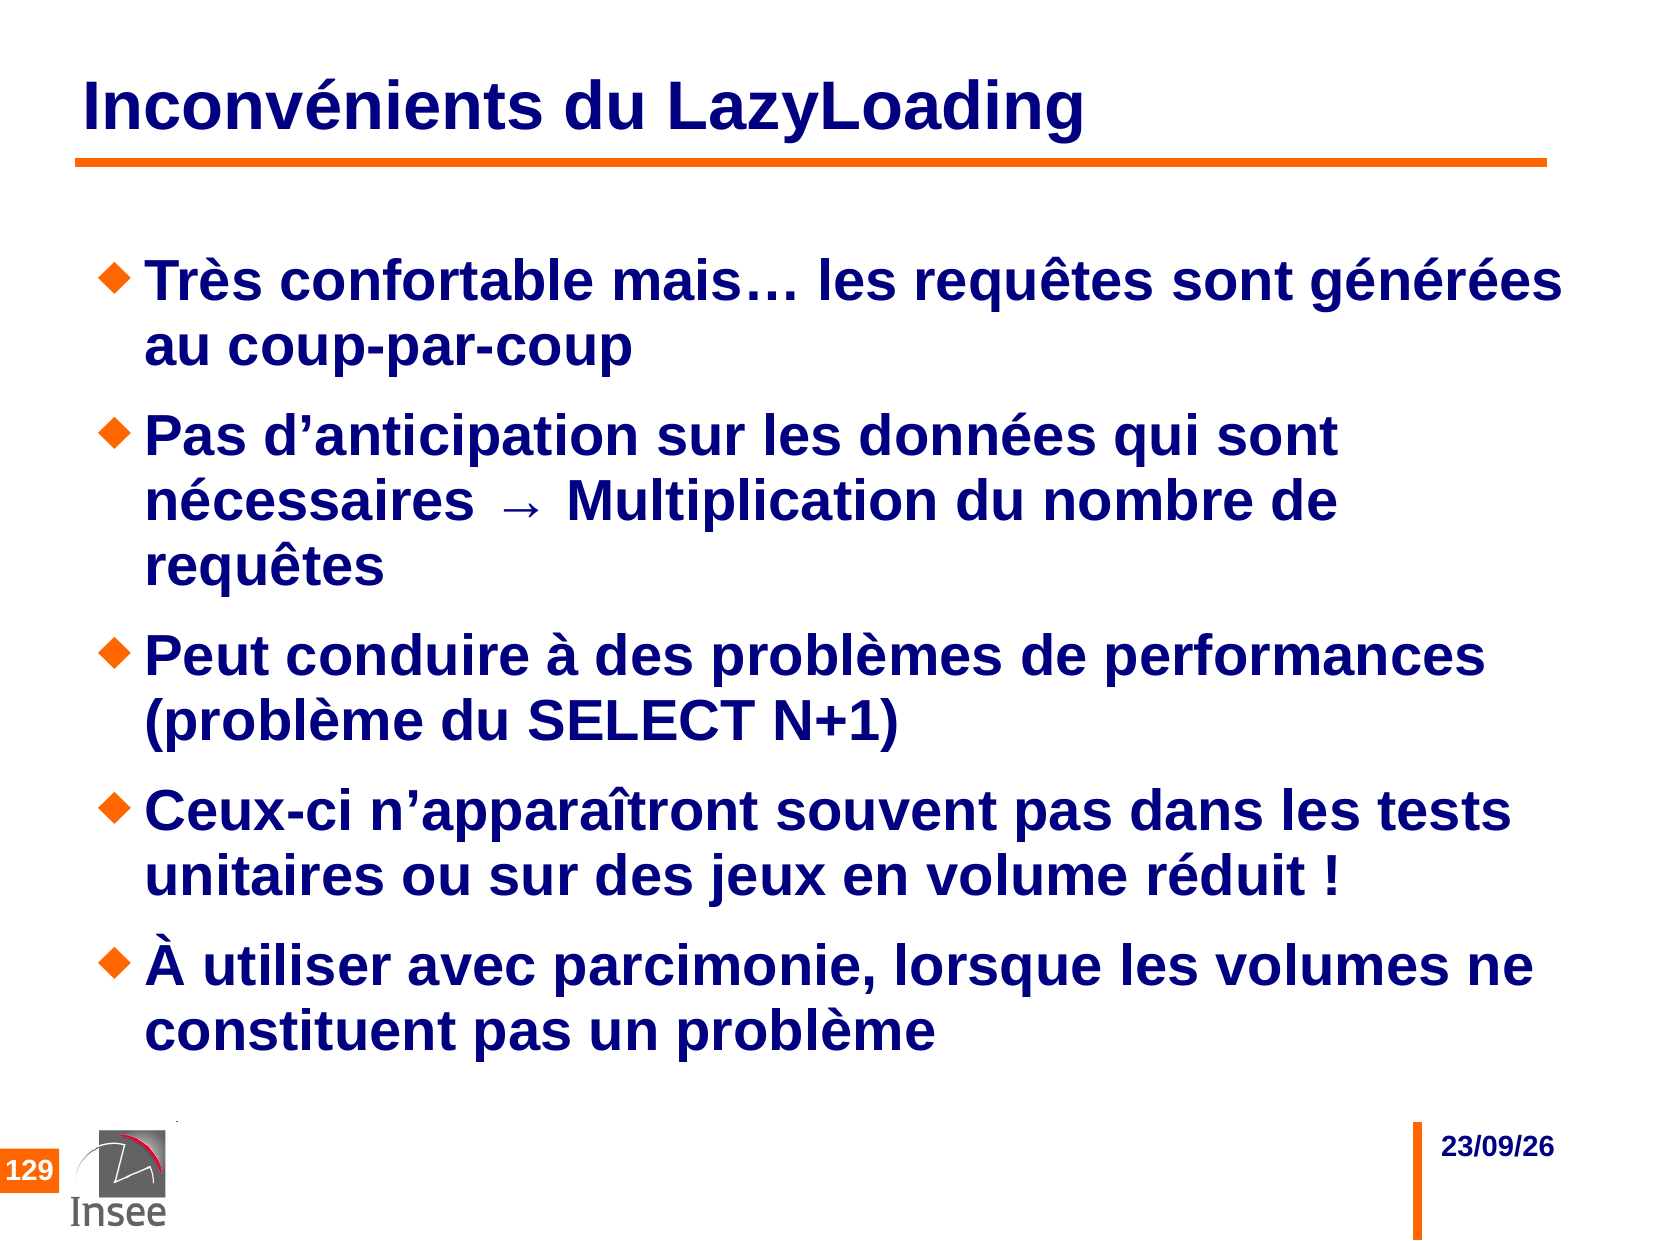

# Inconvénients du LazyLoading
Très confortable mais… les requêtes sont générées au coup-par-coup
Pas d’anticipation sur les données qui sont nécessaires → Multiplication du nombre de requêtes
Peut conduire à des problèmes de performances (problème du SELECT N+1)
Ceux-ci n’apparaîtront souvent pas dans les tests unitaires ou sur des jeux en volume réduit !
À utiliser avec parcimonie, lorsque les volumes ne constituent pas un problème
129